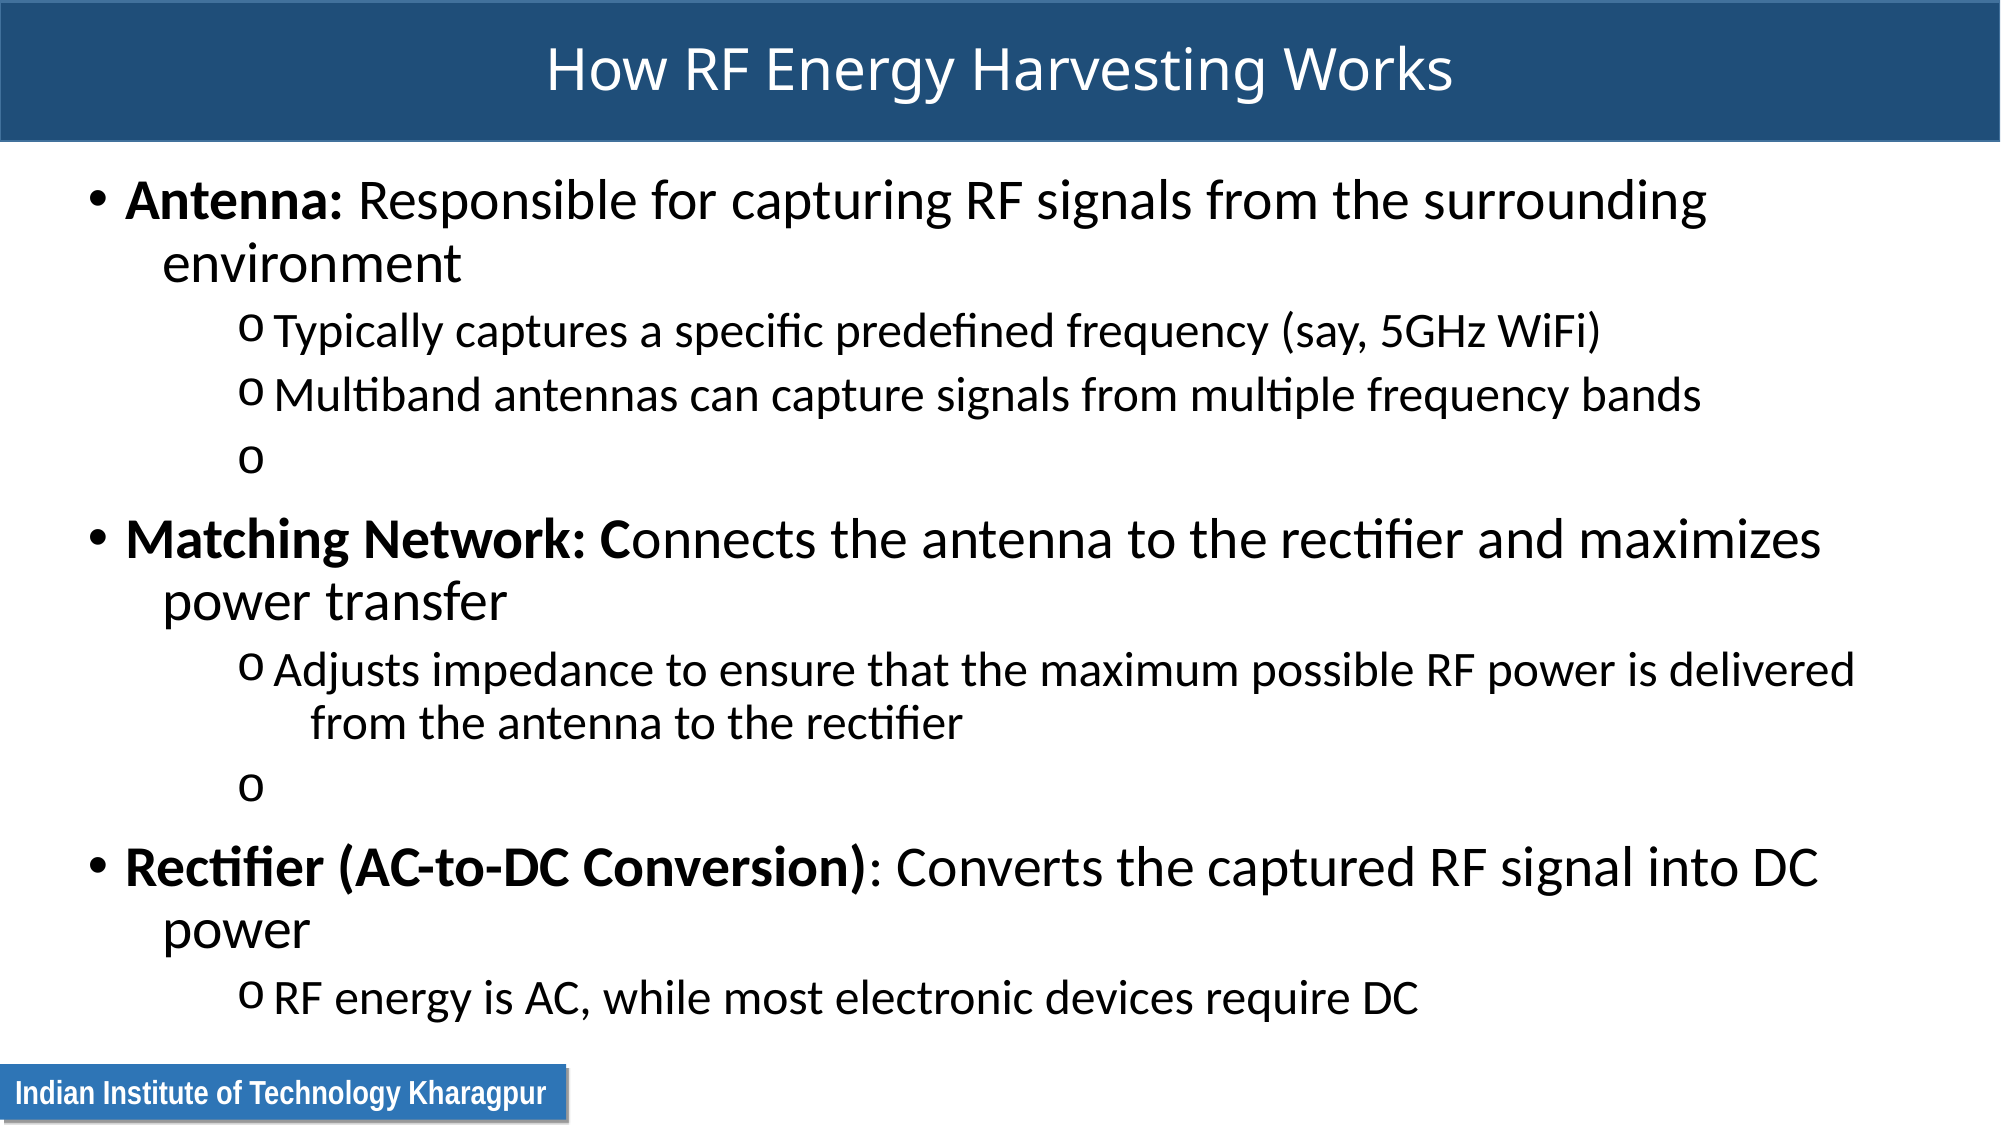

How RF Energy Harvesting Works
# Antenna: Responsible for capturing RF signals from the surrounding environment
Typically captures a specific predefined frequency (say, 5GHz WiFi)
Multiband antennas can capture signals from multiple frequency bands
Matching Network: Connects the antenna to the rectifier and maximizes power transfer
Adjusts impedance to ensure that the maximum possible RF power is delivered from the antenna to the rectifier
Rectifier (AC-to-DC Conversion): Converts the captured RF signal into DC power
RF energy is AC, while most electronic devices require DC